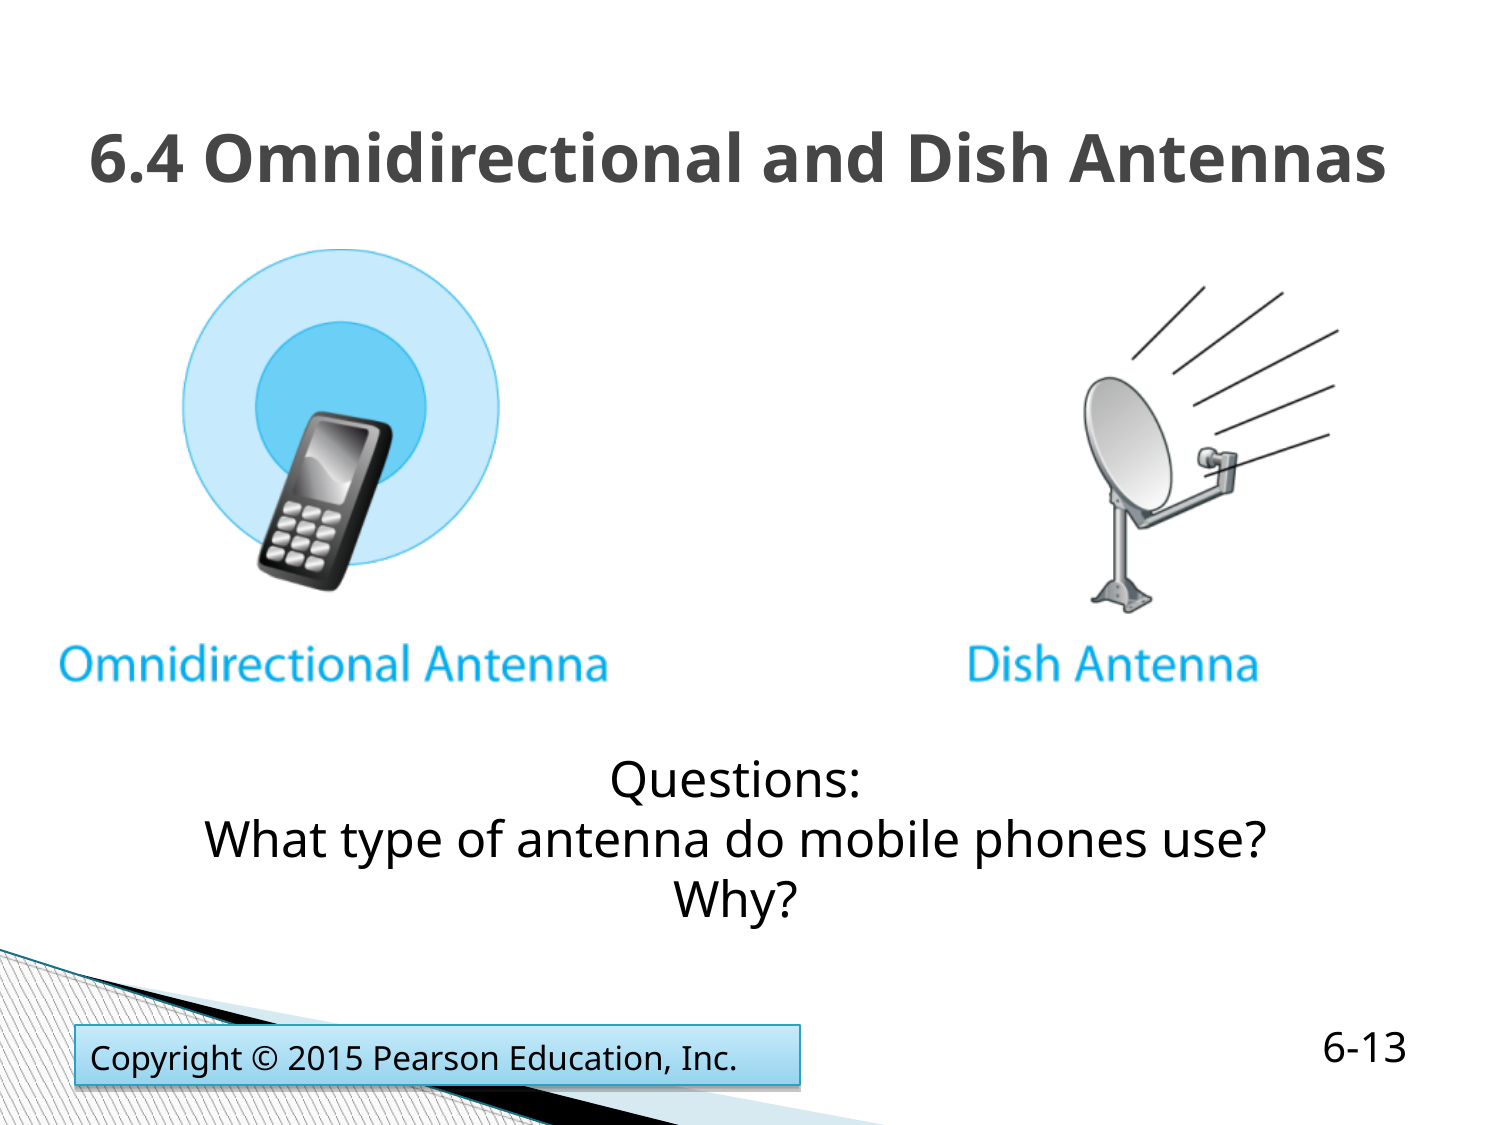

# 6.4 Omnidirectional and Dish Antennas
Questions:
What type of antenna do mobile phones use?
Why?
Copyright © 2015 Pearson Education, Inc.